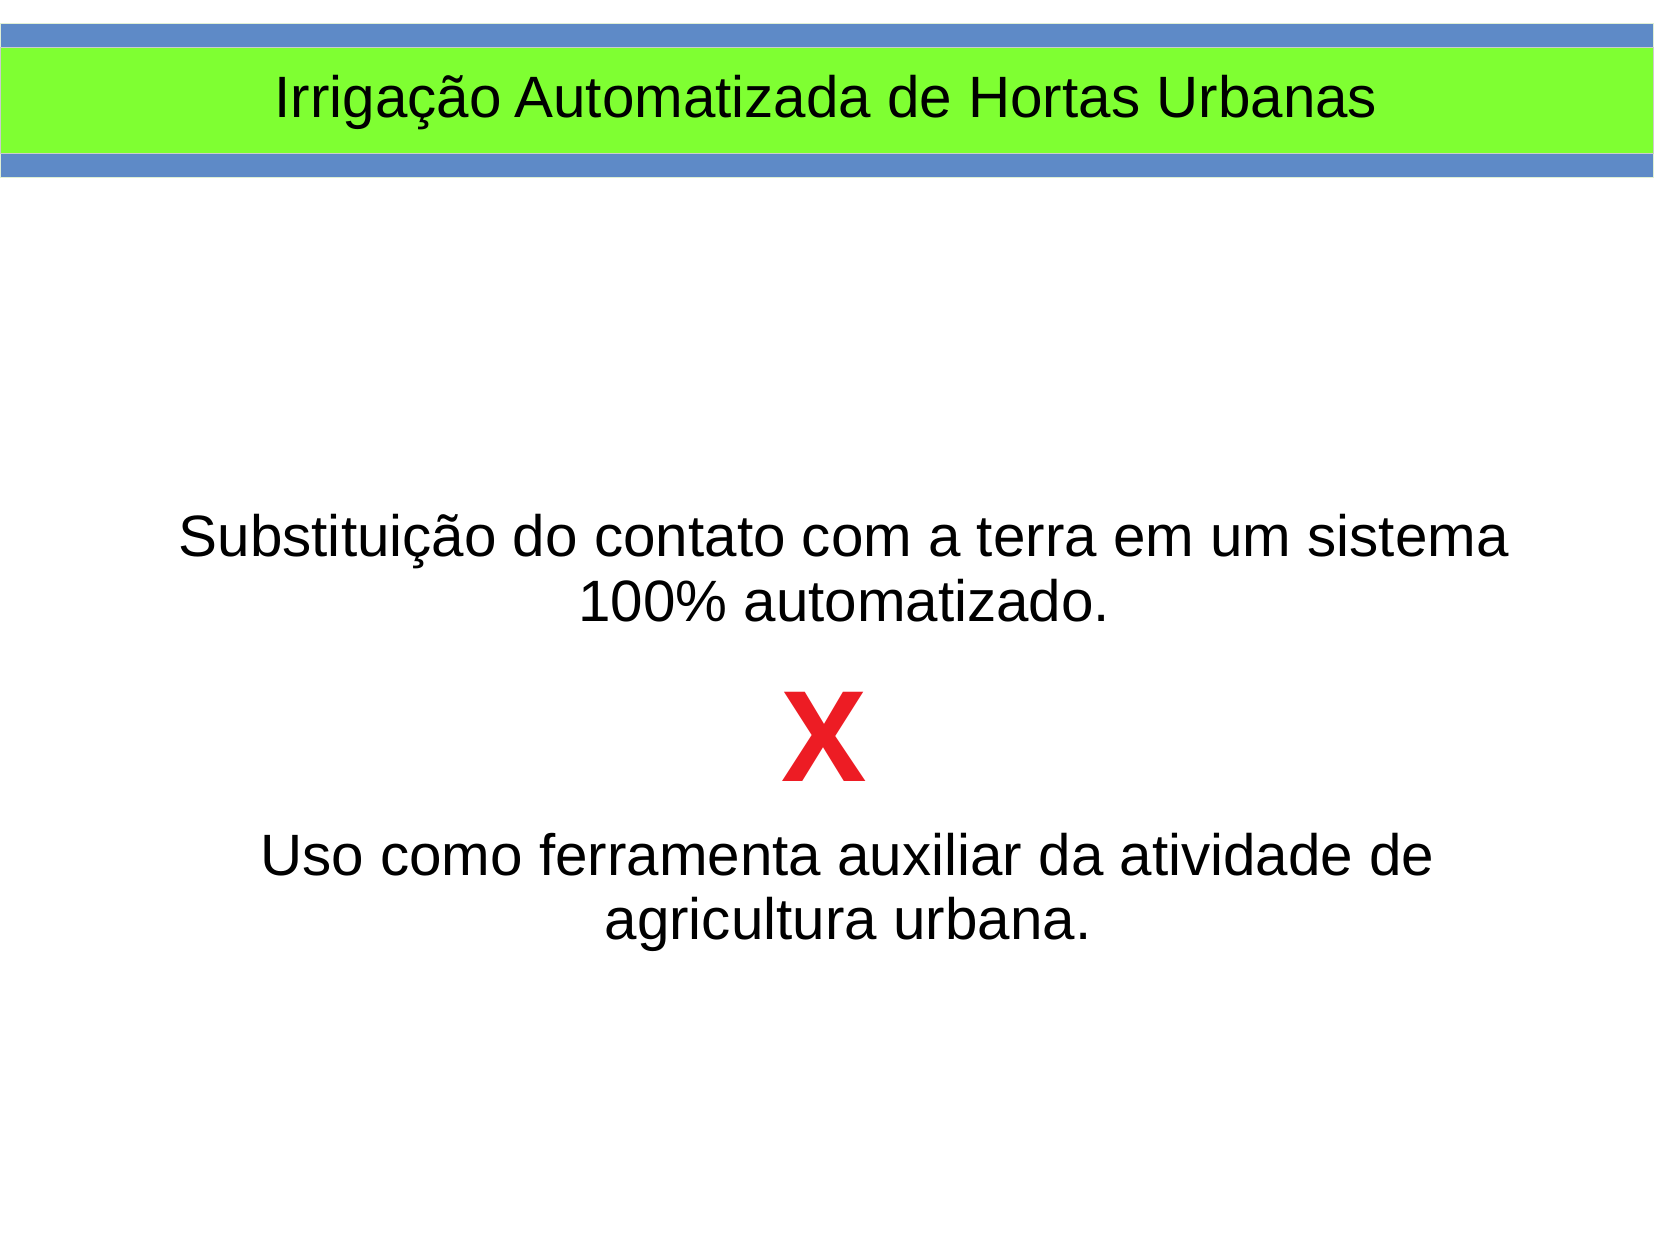

# Irrigação Automatizada de Hortas Urbanas
Substituição do contato com a terra em um sistema 100% automatizado.
X
Uso como ferramenta auxiliar da atividade de agricultura urbana.